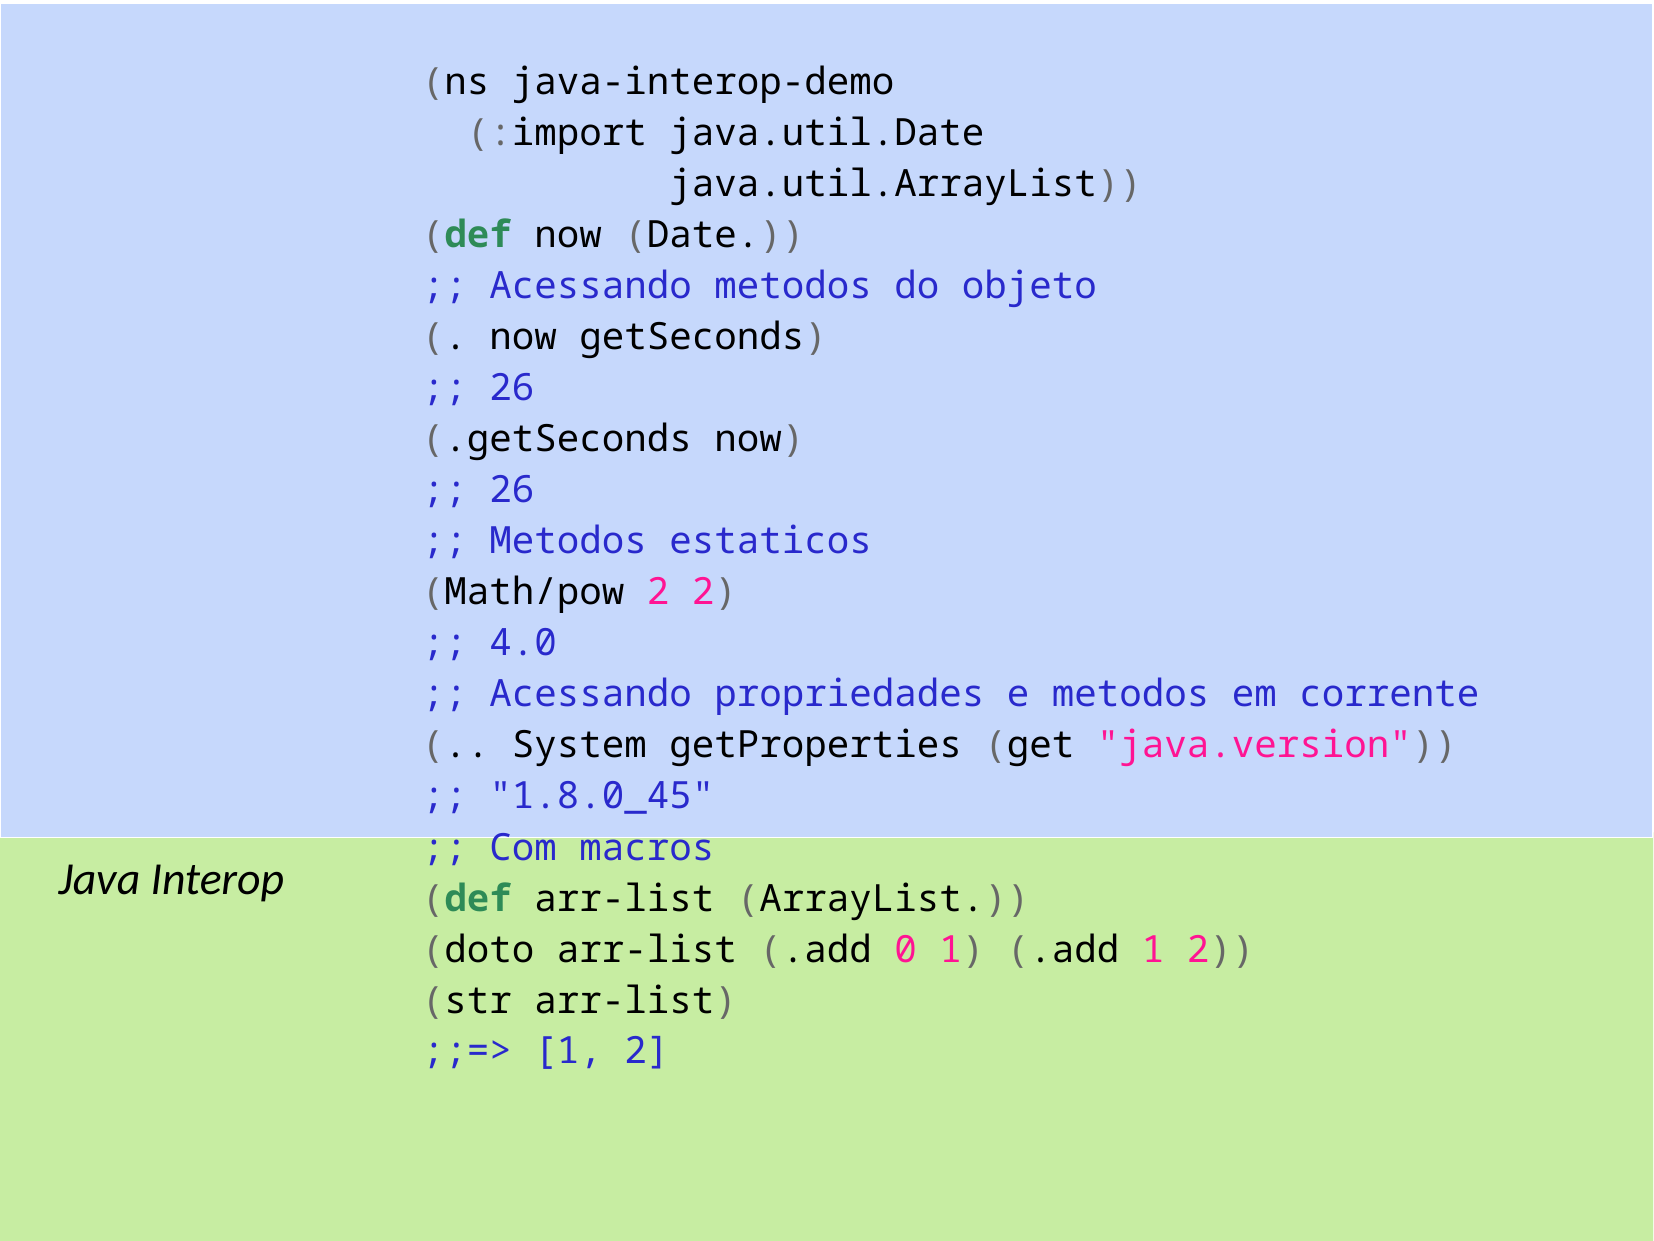

(ns java-interop-demo
 (:import java.util.Date
 java.util.ArrayList))
(def now (Date.))
;; Acessando metodos do objeto
(. now getSeconds)
;; 26
(.getSeconds now)
;; 26
;; Metodos estaticos
(Math/pow 2 2)
;; 4.0
;; Acessando propriedades e metodos em corrente
(.. System getProperties (get "java.version"))
;; "1.8.0_45"
;; Com macros
(def arr-list (ArrayList.))
(doto arr-list (.add 0 1) (.add 1 2))
(str arr-list)
;;=> [1, 2]
Java Interop